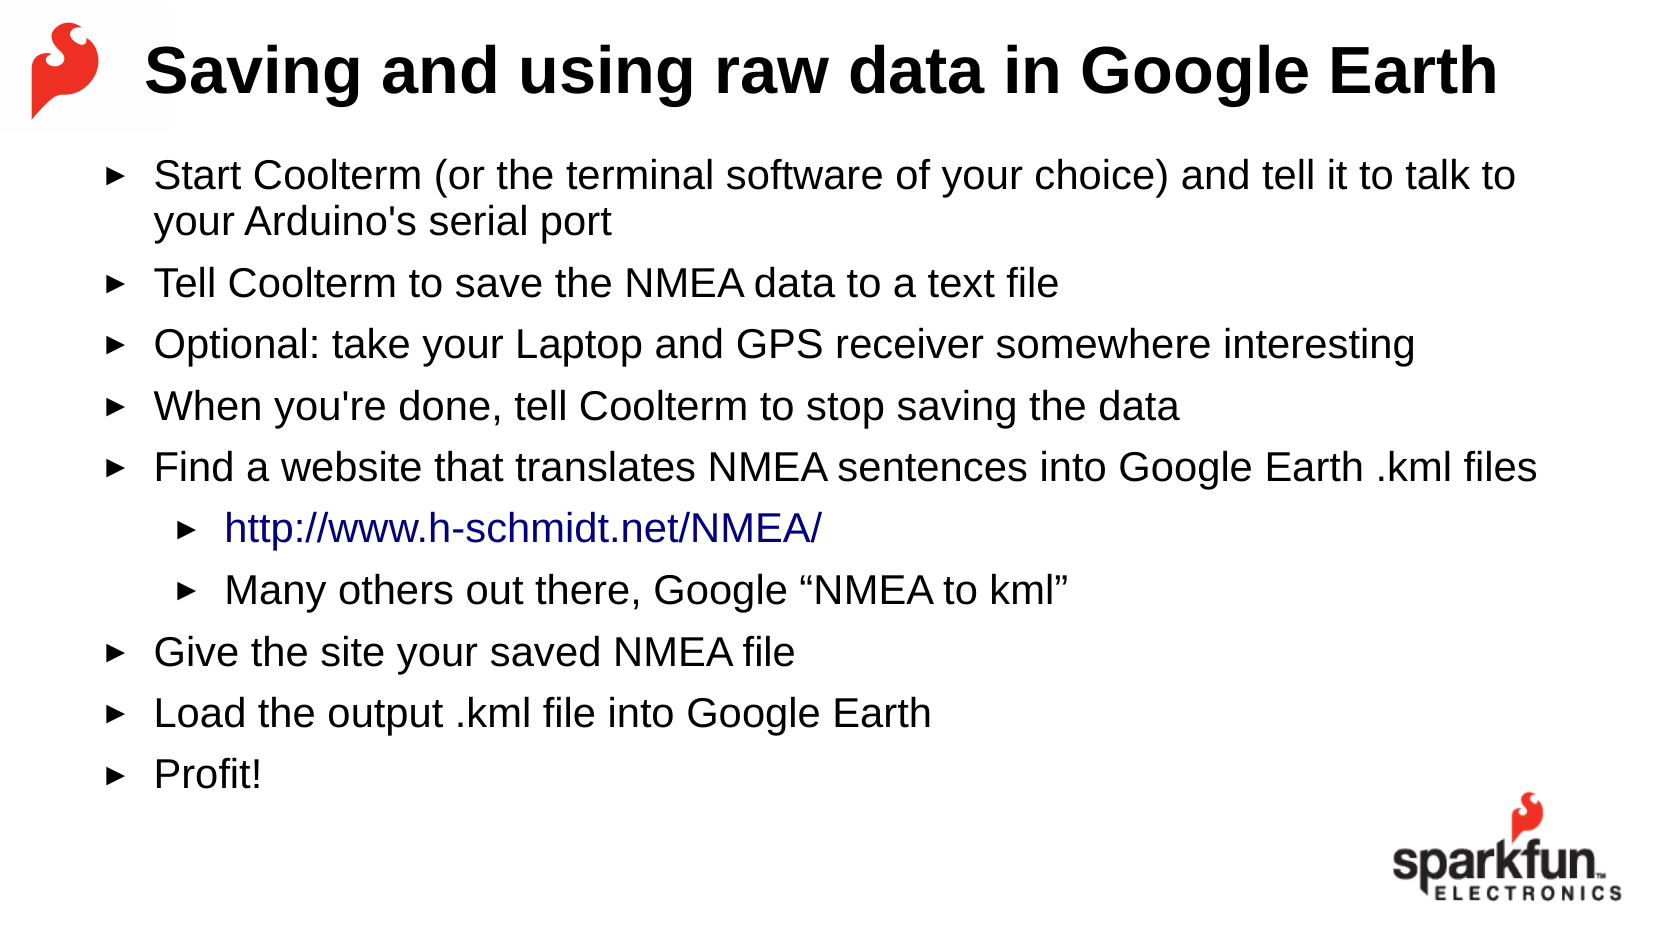

# Saving and using raw data in Google Earth
Start Coolterm (or the terminal software of your choice) and tell it to talk to your Arduino's serial port
Tell Coolterm to save the NMEA data to a text file
Optional: take your Laptop and GPS receiver somewhere interesting
When you're done, tell Coolterm to stop saving the data
Find a website that translates NMEA sentences into Google Earth .kml files
http://www.h-schmidt.net/NMEA/
Many others out there, Google “NMEA to kml”
Give the site your saved NMEA file
Load the output .kml file into Google Earth
Profit!